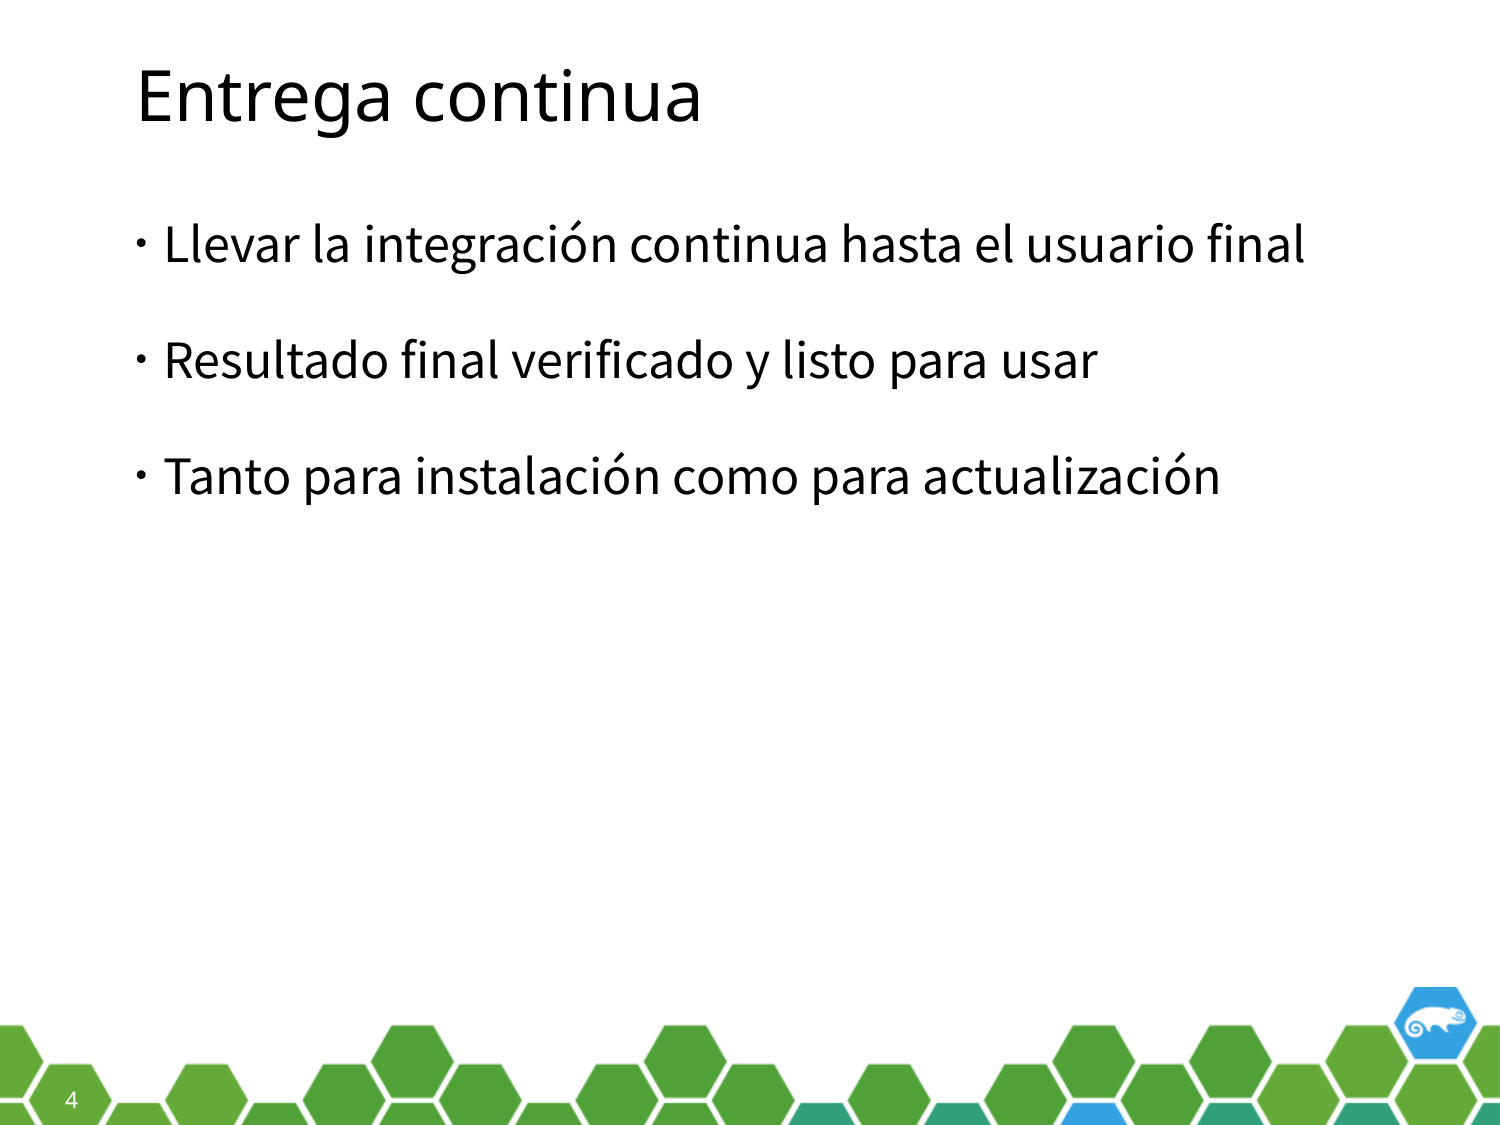

# Entrega continua
Llevar la integración continua hasta el usuario final
Resultado final verificado y listo para usar
Tanto para instalación como para actualización